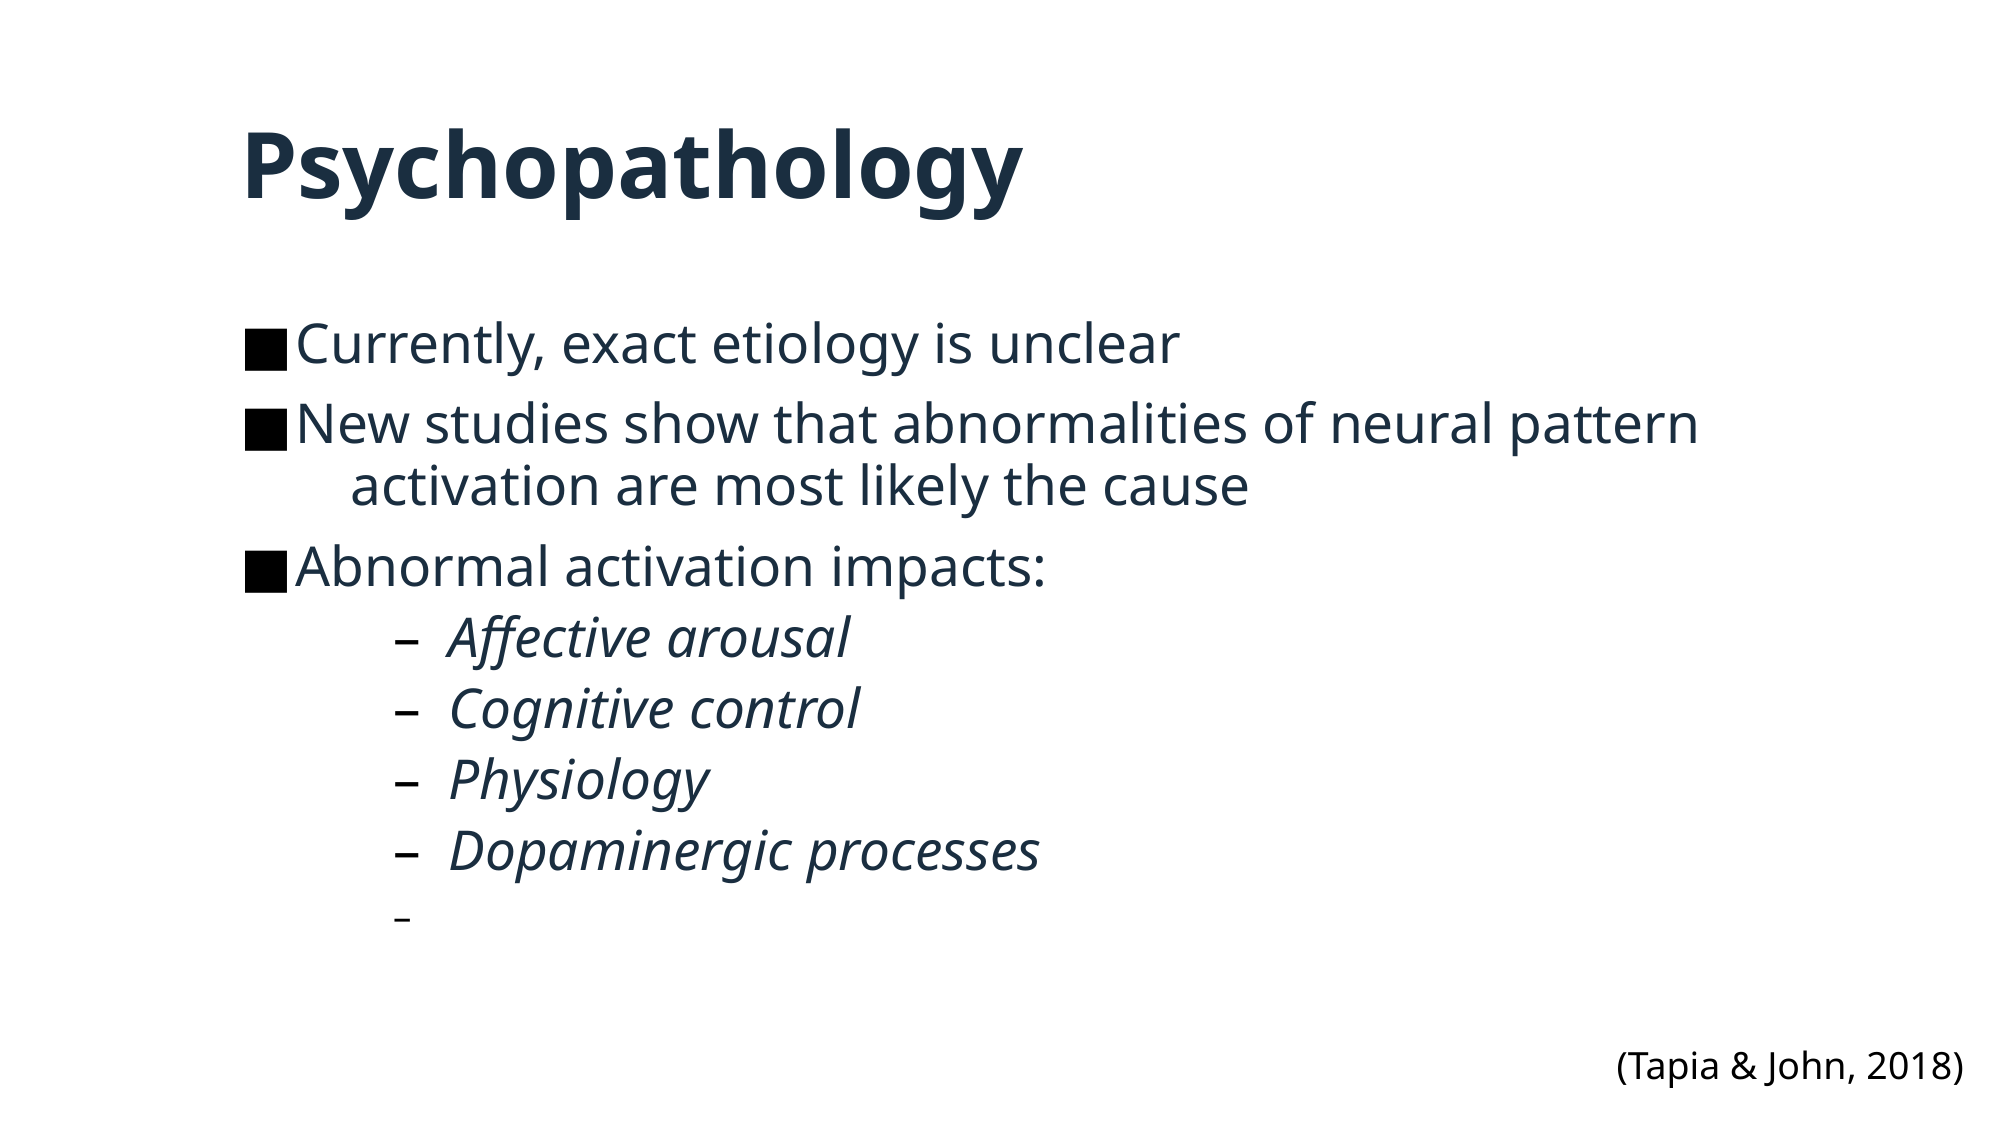

# Psychopathology
Currently, exact etiology is unclear
New studies show that abnormalities of neural pattern activation are most likely the cause
Abnormal activation impacts:
Affective arousal
Cognitive control
Physiology
Dopaminergic processes
(Tapia & John, 2018)